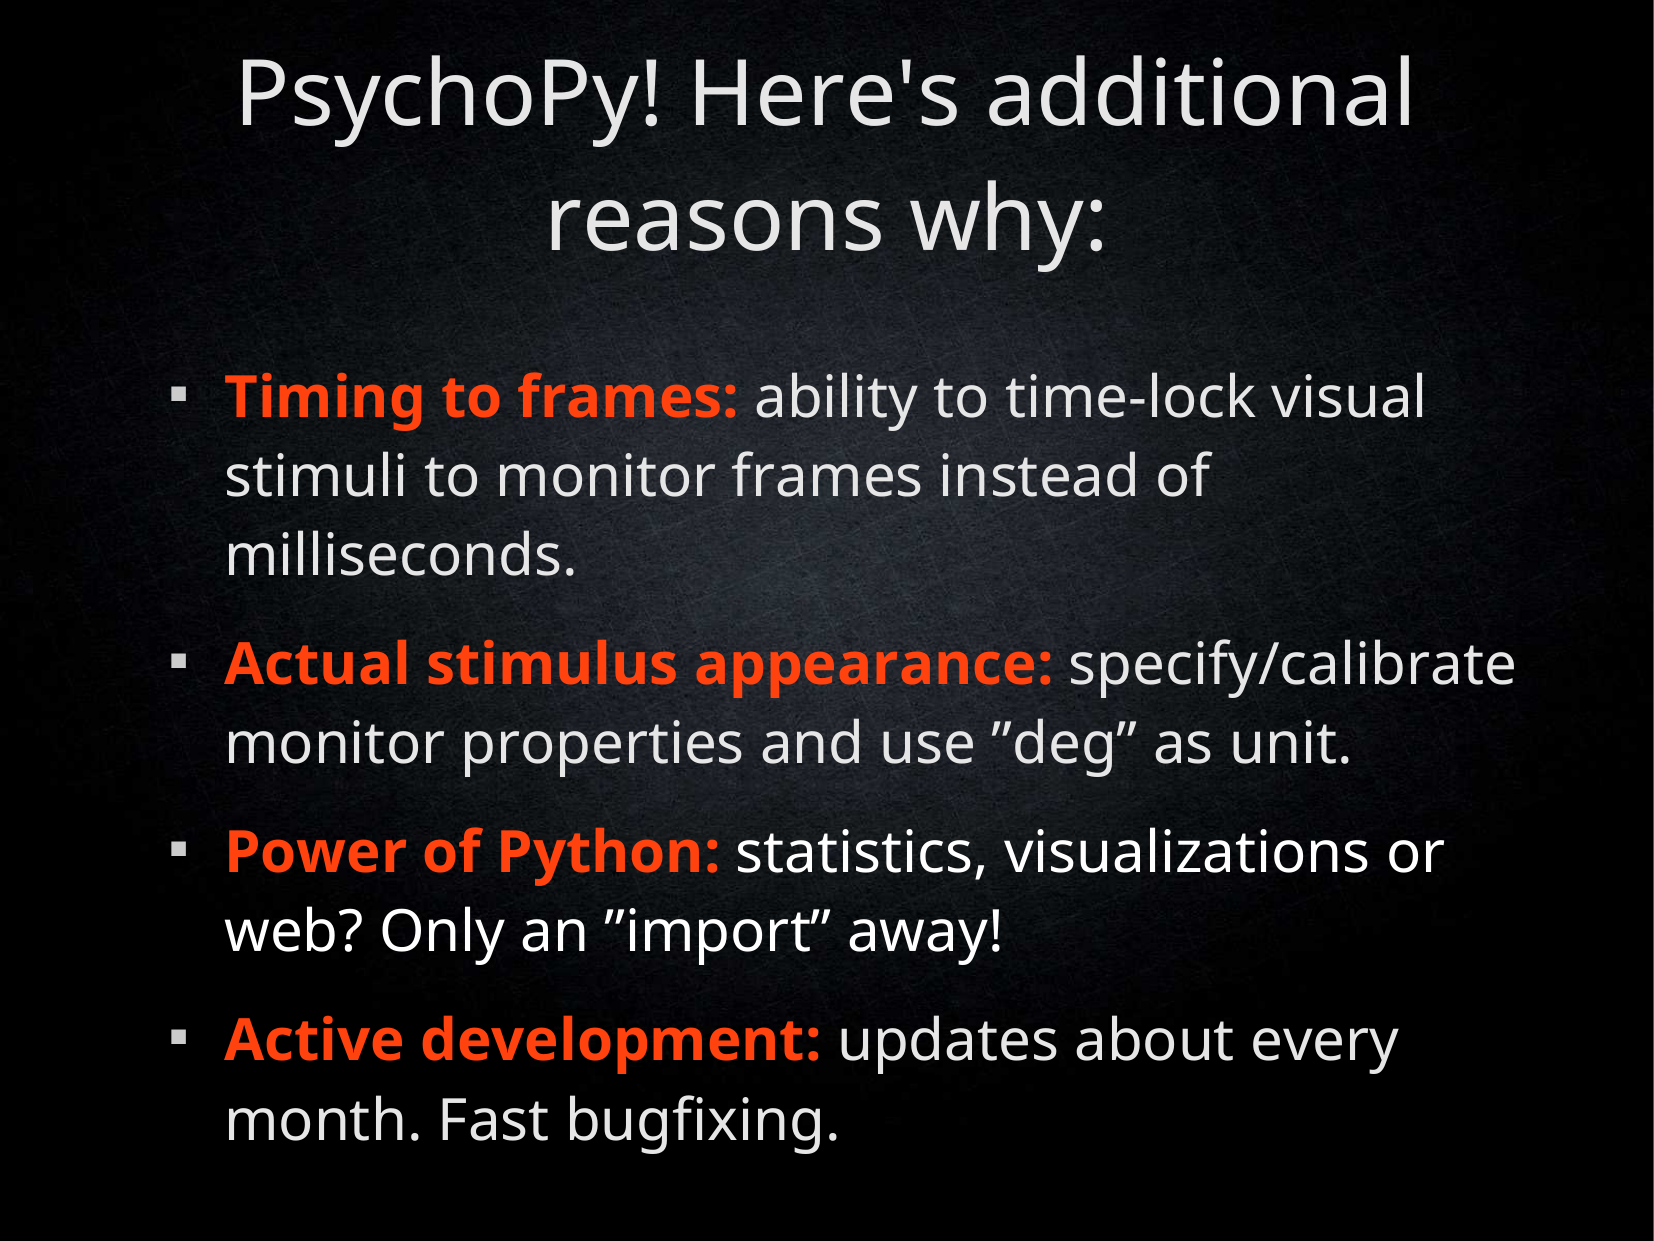

# PsychoPy! Here's additional reasons why:
Timing to frames: ability to time-lock visual stimuli to monitor frames instead of milliseconds.
Actual stimulus appearance: specify/calibrate monitor properties and use ”deg” as unit.
Power of Python: statistics, visualizations or web? Only an ”import” away!
Active development: updates about every month. Fast bugfixing.